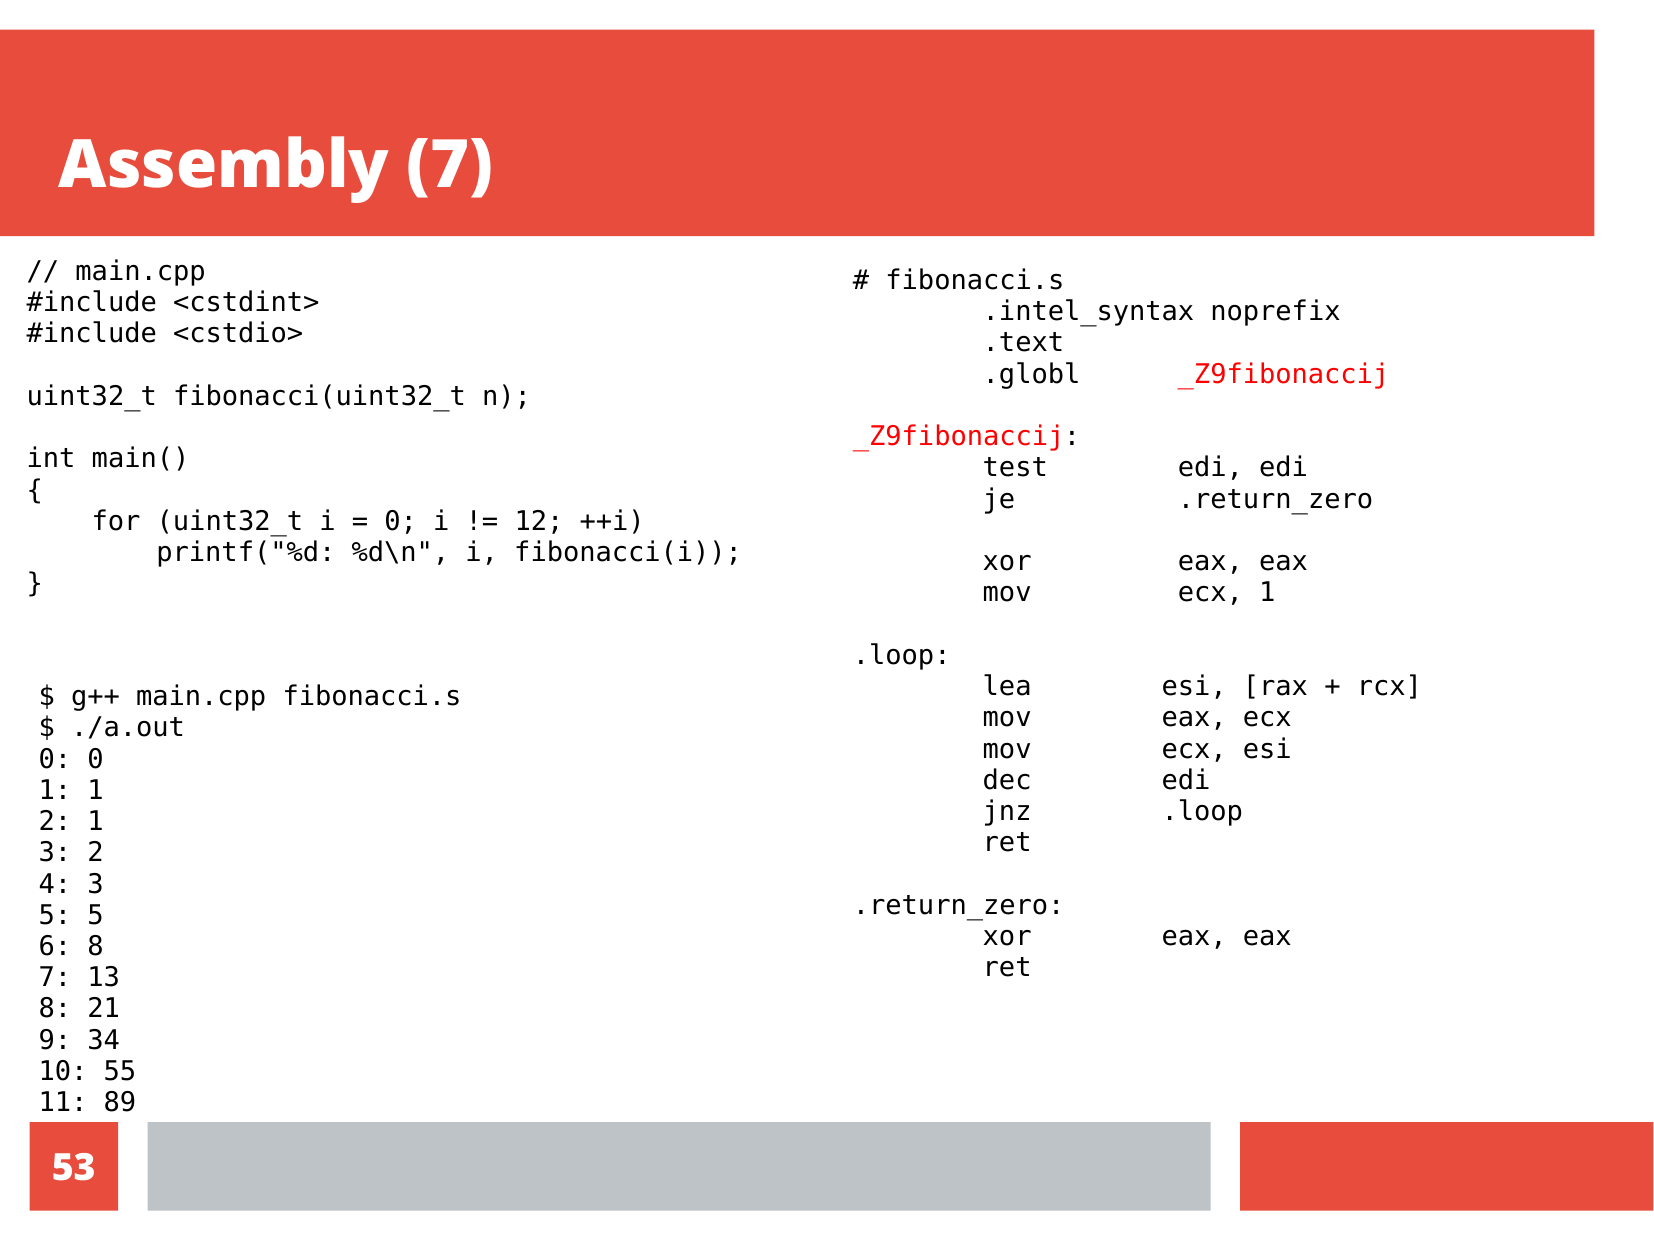

# Assembly (7)
// main.cpp
#include <cstdint>
#include <cstdio>
uint32_t fibonacci(uint32_t n);
int main()
{
 for (uint32_t i = 0; i != 12; ++i)
 printf("%d: %d\n", i, fibonacci(i));
}
# fibonacci.s
 .intel_syntax noprefix
 .text
 .globl _Z9fibonaccij
_Z9fibonaccij:
 test edi, edi
 je .return_zero
 xor eax, eax
 mov ecx, 1
.loop:
 lea esi, [rax + rcx]
 mov eax, ecx
 mov ecx, esi
 dec edi
 jnz .loop
 ret
.return_zero:
 xor eax, eax
 ret
$ g++ main.cpp fibonacci.s
$ ./a.out
0: 0
1: 1
2: 1
3: 2
4: 3
5: 5
6: 8
7: 13
8: 21
9: 34
10: 55
11: 89
53